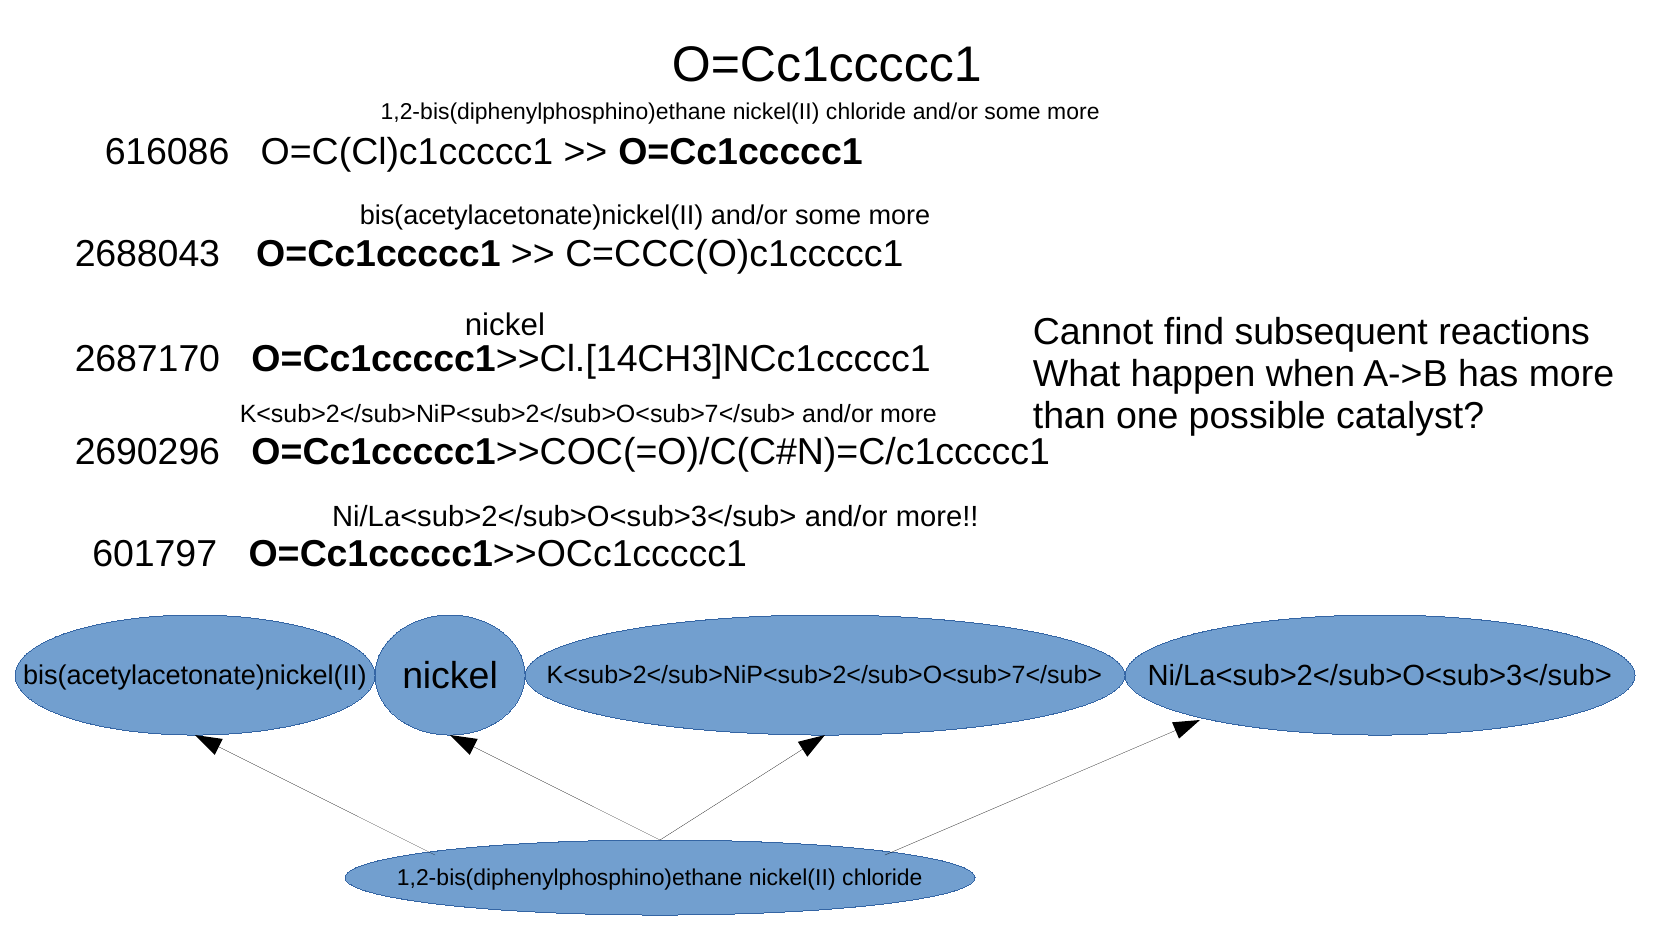

# O=Cc1ccccc1
1,2-bis(diphenylphosphino)ethane nickel(II) chloride and/or some more
616086 O=C(Cl)c1ccccc1 >> O=Cc1ccccc1
bis(acetylacetonate)nickel(II) and/or some more
2688043	 O=Cc1ccccc1 >> C=CCC(O)c1ccccc1
nickel
Cannot find subsequent reactions
What happen when A->B has more
than one possible catalyst?
2687170 O=Cc1ccccc1>>Cl.[14CH3]NCc1ccccc1
K<sub>2</sub>NiP<sub>2</sub>O<sub>7</sub> and/or more
2690296 O=Cc1ccccc1>>COC(=O)/C(C#N)=C/c1ccccc1
Ni/La<sub>2</sub>O<sub>3</sub> and/or more!!
601797 O=Cc1ccccc1>>OCc1ccccc1
bis(acetylacetonate)nickel(II)
nickel
K<sub>2</sub>NiP<sub>2</sub>O<sub>7</sub>
Ni/La<sub>2</sub>O<sub>3</sub>
1,2-bis(diphenylphosphino)ethane nickel(II) chloride